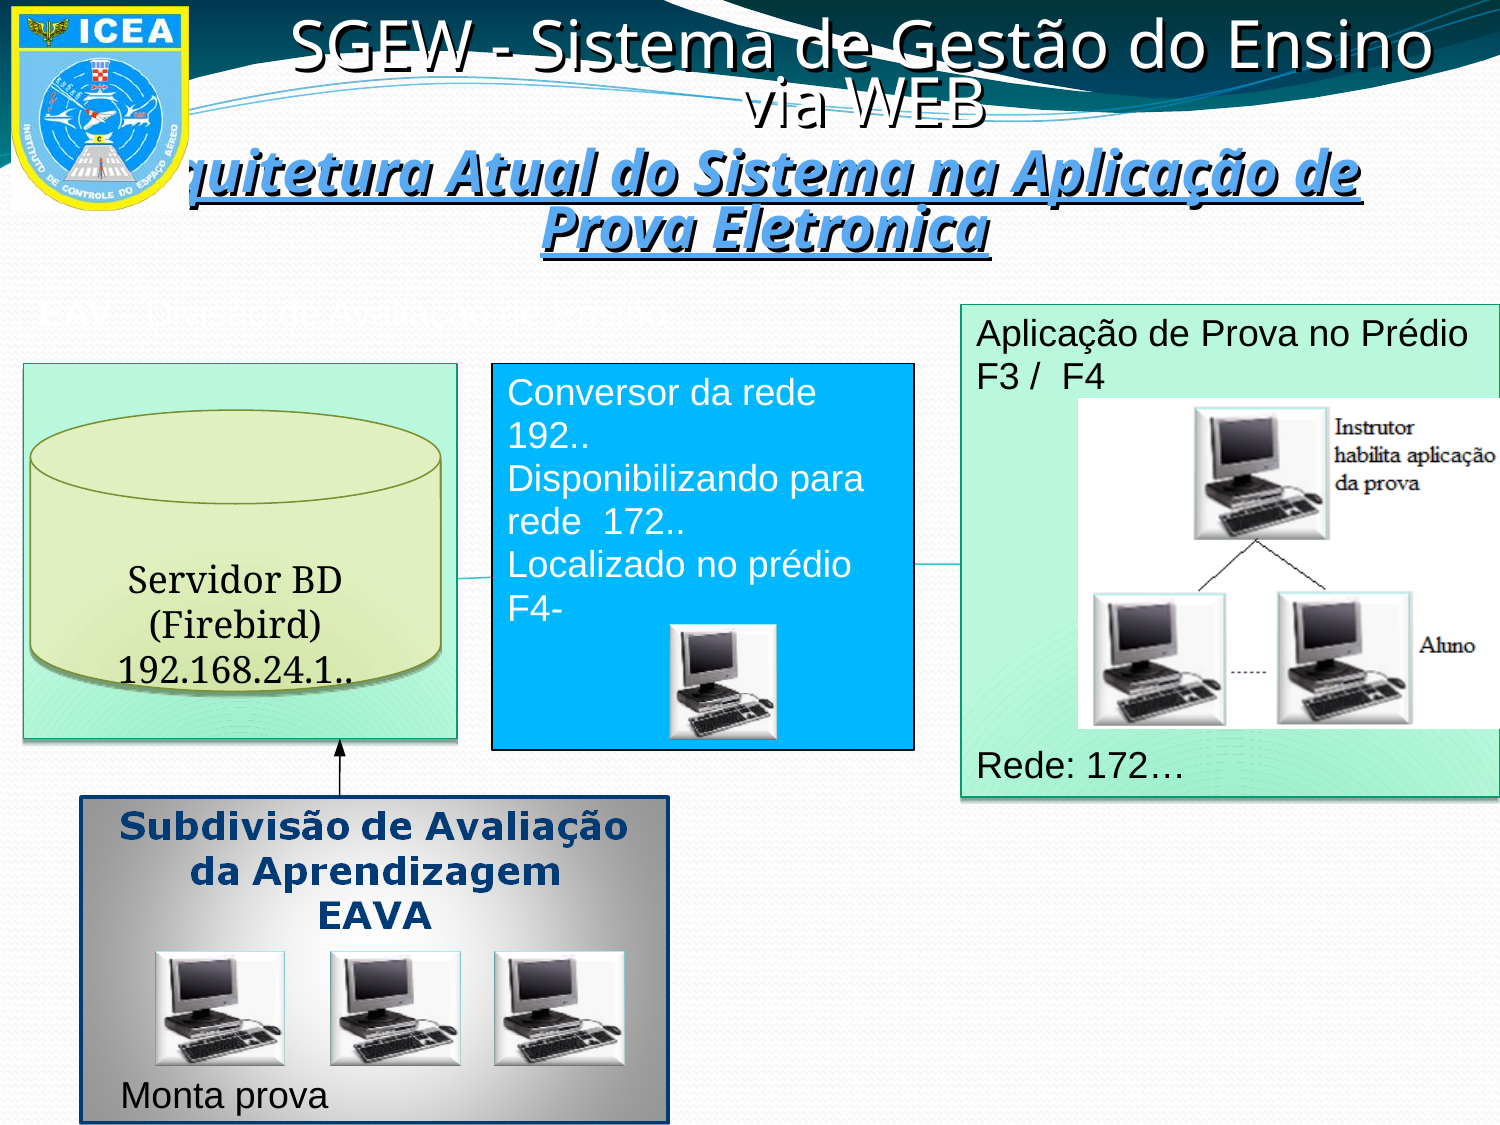

SGEW - Sistema de Gestão do Ensino via WEB
Arquitetura Atual do Sistema na Aplicação de Prova Eletronica
EAV - Divisão de Avaliação de Ensino
Aplicação de Prova no Prédio F3 / F4
Rede: 172…
Conversor da rede
192..
Disponibilizando para rede 172..
Localizado no prédio F4-
Servidor BD
(Firebird)
192.168.24.1..
Monta prova